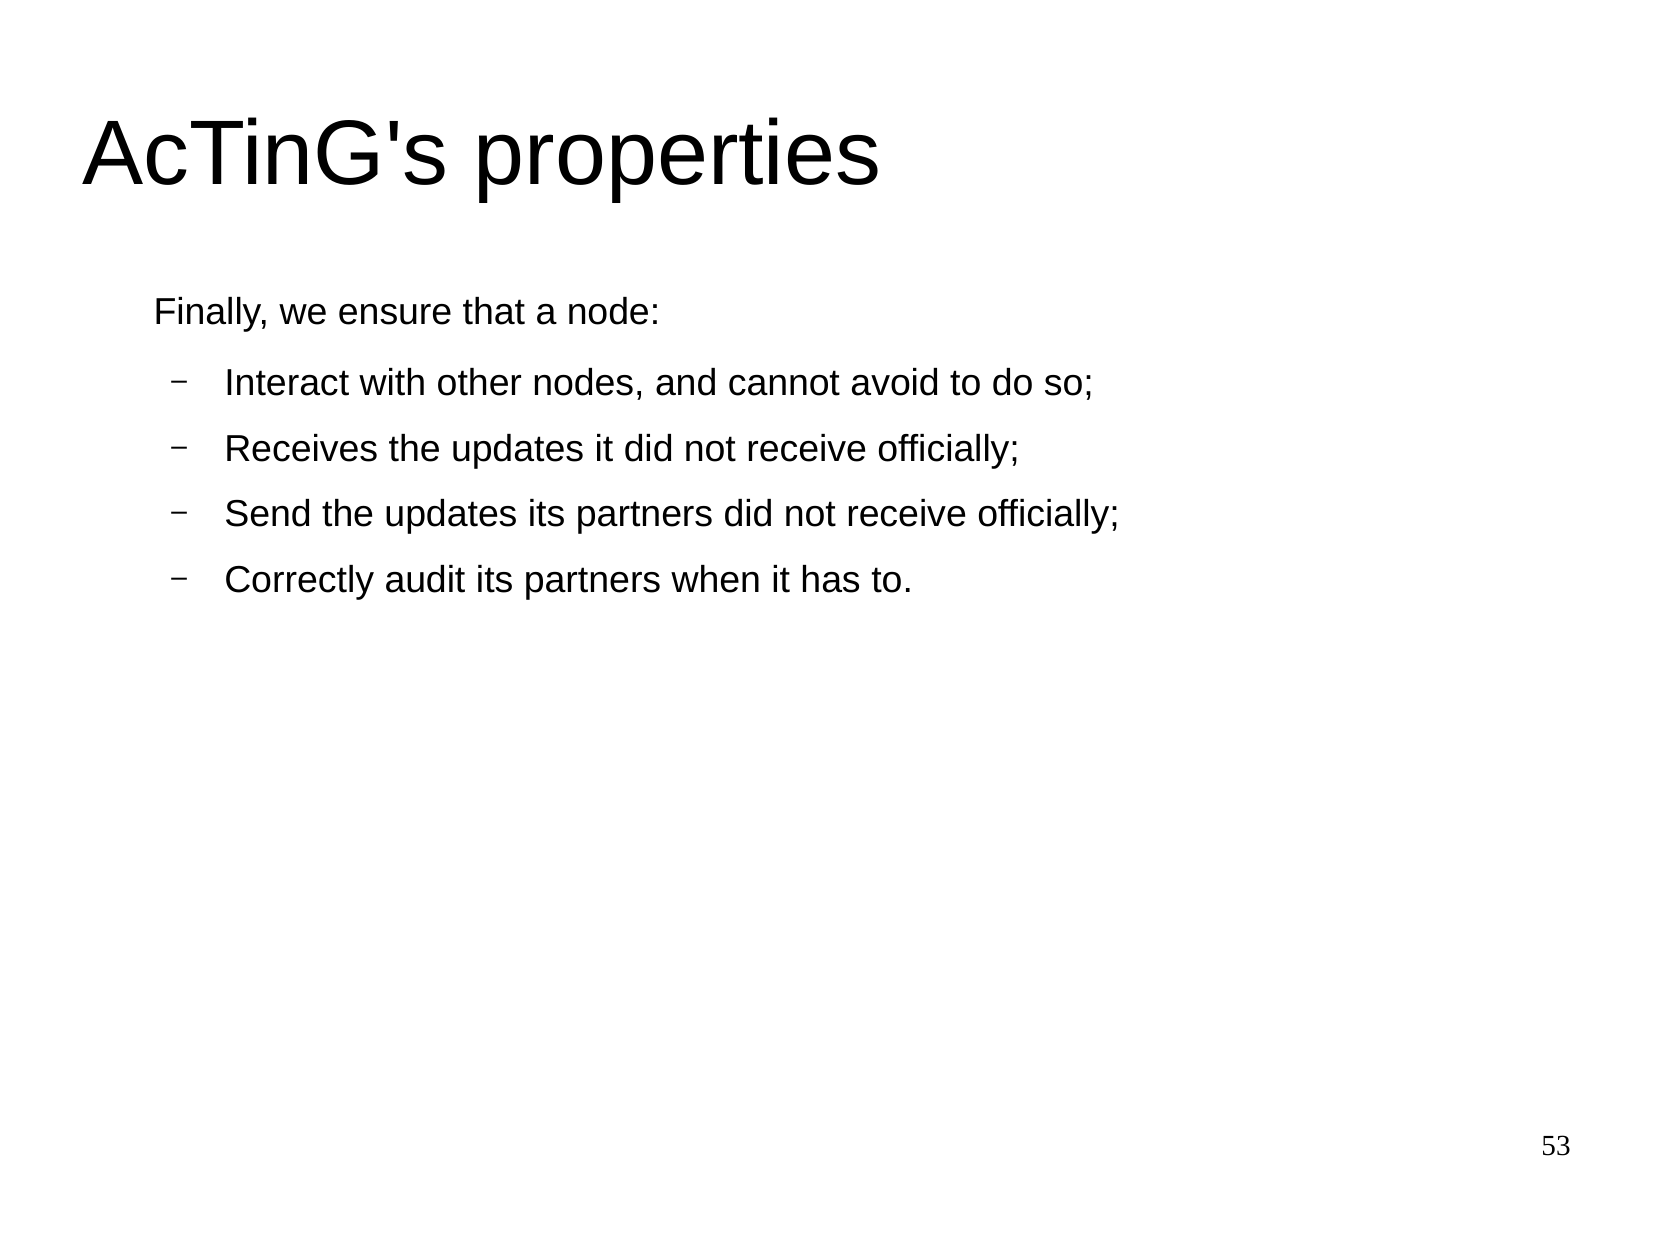

# AcTinG's properties
Finally, we ensure that a node:
Interact with other nodes, and cannot avoid to do so;
Receives the updates it did not receive officially;
Send the updates its partners did not receive officially;
Correctly audit its partners when it has to.
53